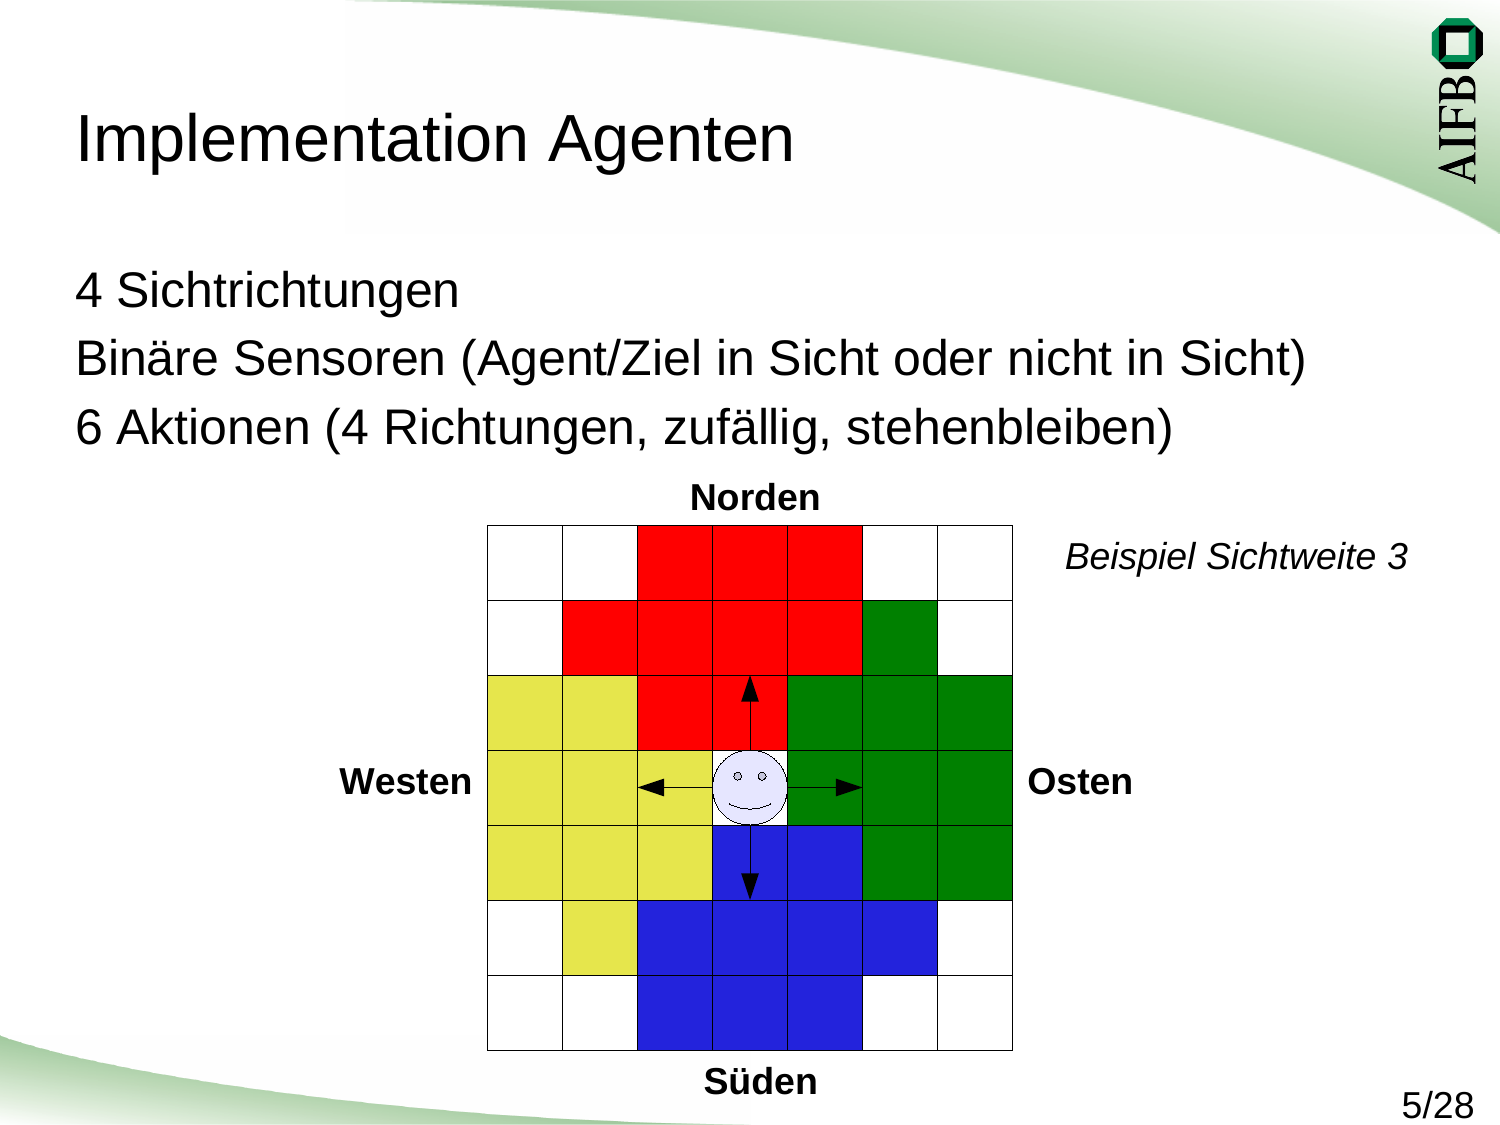

# Implementation Agenten
4 Sichtrichtungen
Binäre Sensoren (Agent/Ziel in Sicht oder nicht in Sicht)
6 Aktionen (4 Richtungen, zufällig, stehenbleiben)
Norden
Beispiel Sichtweite 3
Westen
Osten
Süden
5